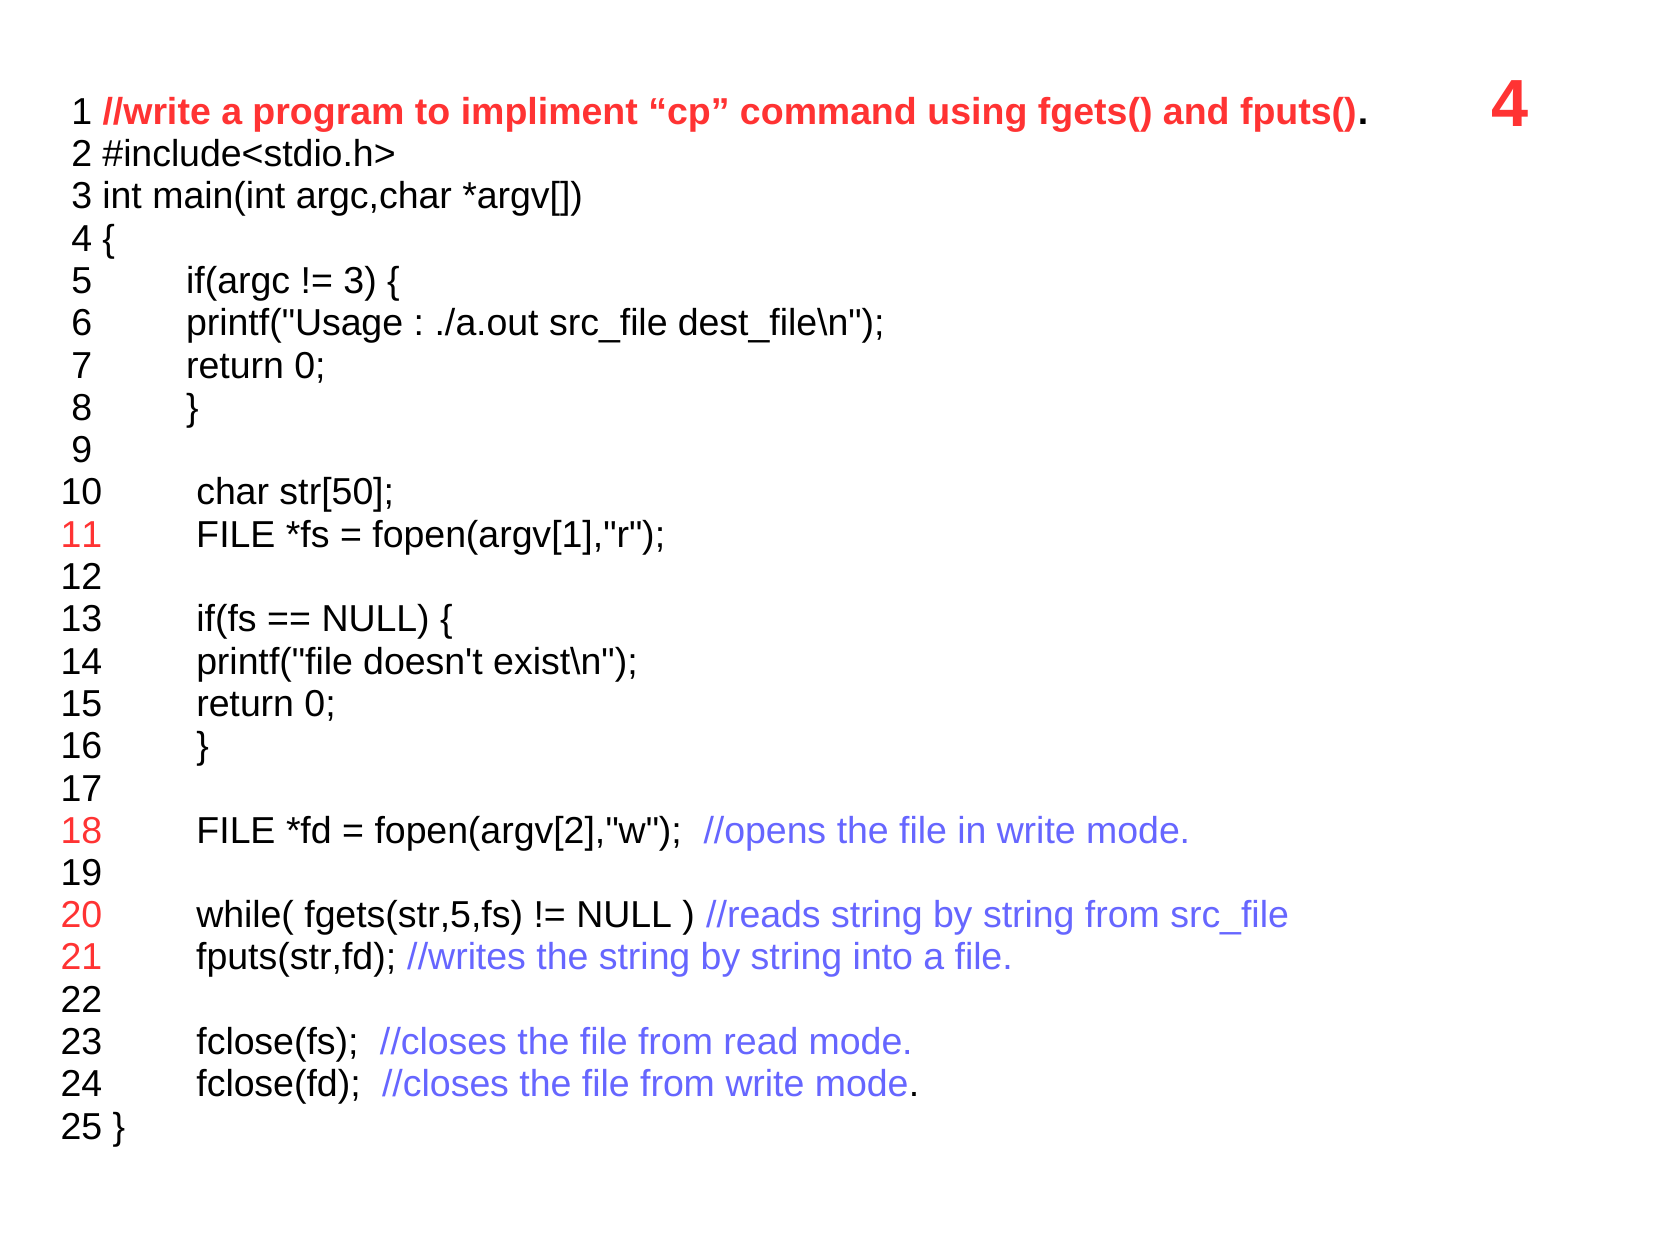

4
 1 //write a program to impliment “cp” command using fgets() and fputs().
 2 #include<stdio.h>
 3 int main(int argc,char *argv[])
 4 {
 5 if(argc != 3) {
 6 printf("Usage : ./a.out src_file dest_file\n");
 7 return 0;
 8 }
 9
 10 char str[50];
 11 FILE *fs = fopen(argv[1],"r");
 12
 13 if(fs == NULL) {
 14 printf("file doesn't exist\n");
 15 return 0;
 16 }
 17
 18 FILE *fd = fopen(argv[2],"w"); //opens the file in write mode.
 19
 20 while( fgets(str,5,fs) != NULL ) //reads string by string from src_file
 21 fputs(str,fd); //writes the string by string into a file.
 22
 23 fclose(fs); //closes the file from read mode.
 24 fclose(fd); //closes the file from write mode.
 25 }